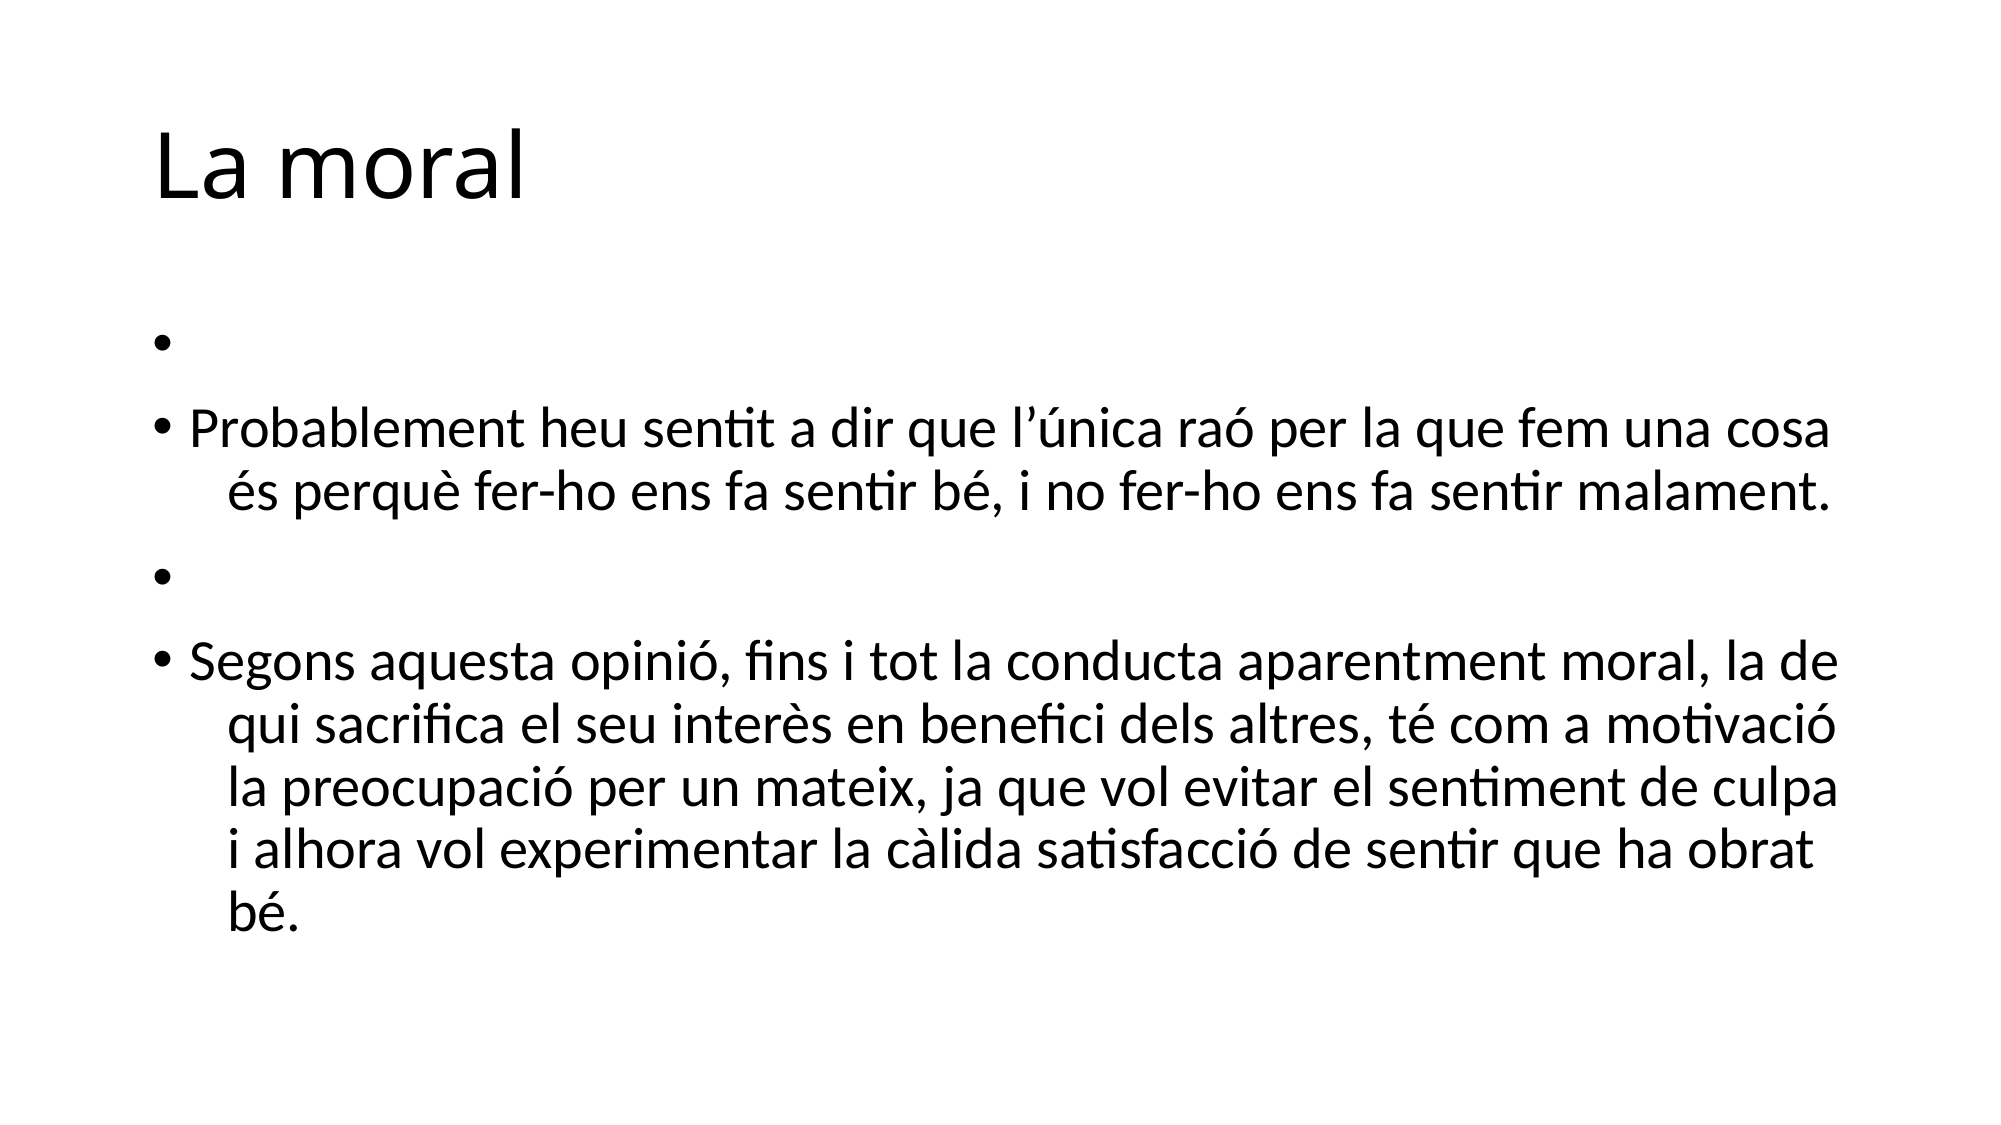

# La moral
Probablement heu sentit a dir que l’única raó per la que fem una cosa és perquè fer-ho ens fa sentir bé, i no fer-ho ens fa sentir malament.
Segons aquesta opinió, fins i tot la conducta aparentment moral, la de qui sacrifica el seu interès en benefici dels altres, té com a motivació la preocupació per un mateix, ja que vol evitar el sentiment de culpa i alhora vol experimentar la càlida satisfacció de sentir que ha obrat bé.